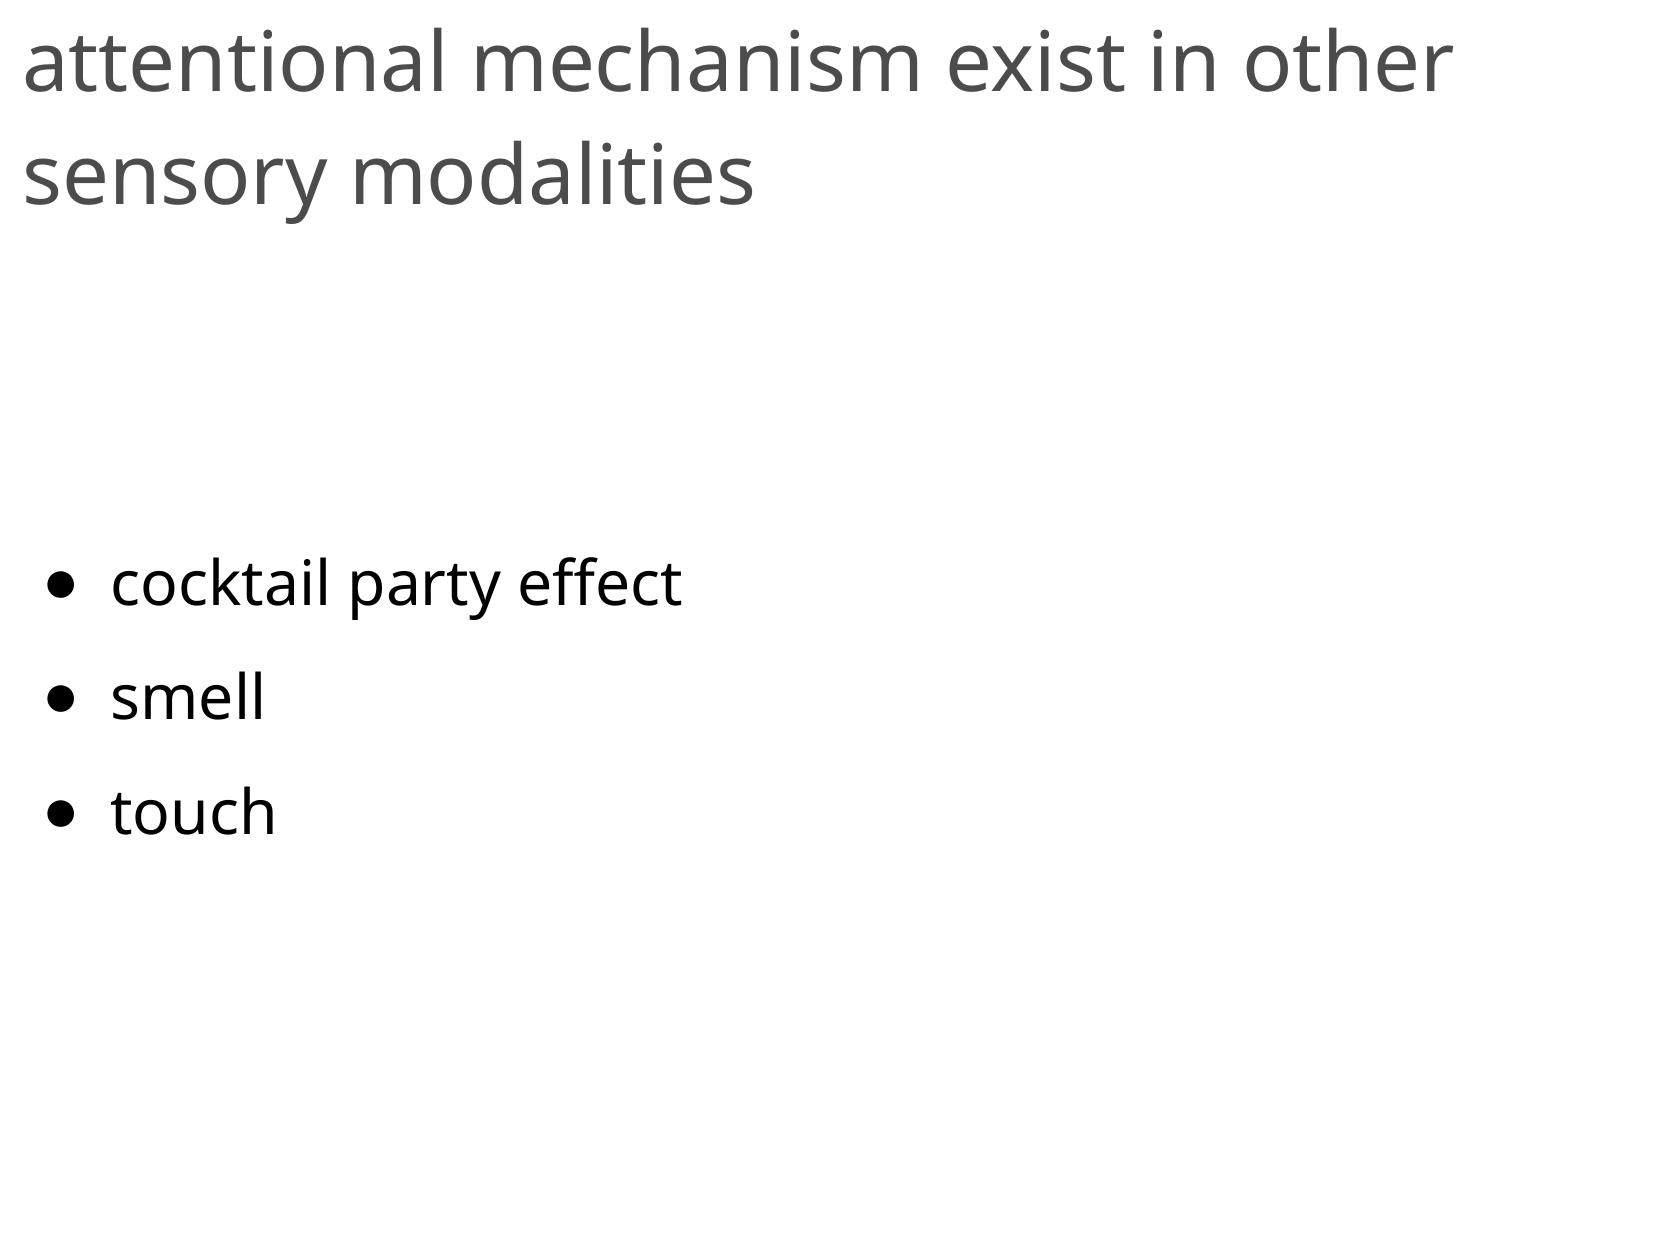

# attentional mechanism exist in other sensory modalities
cocktail party effect
smell
touch